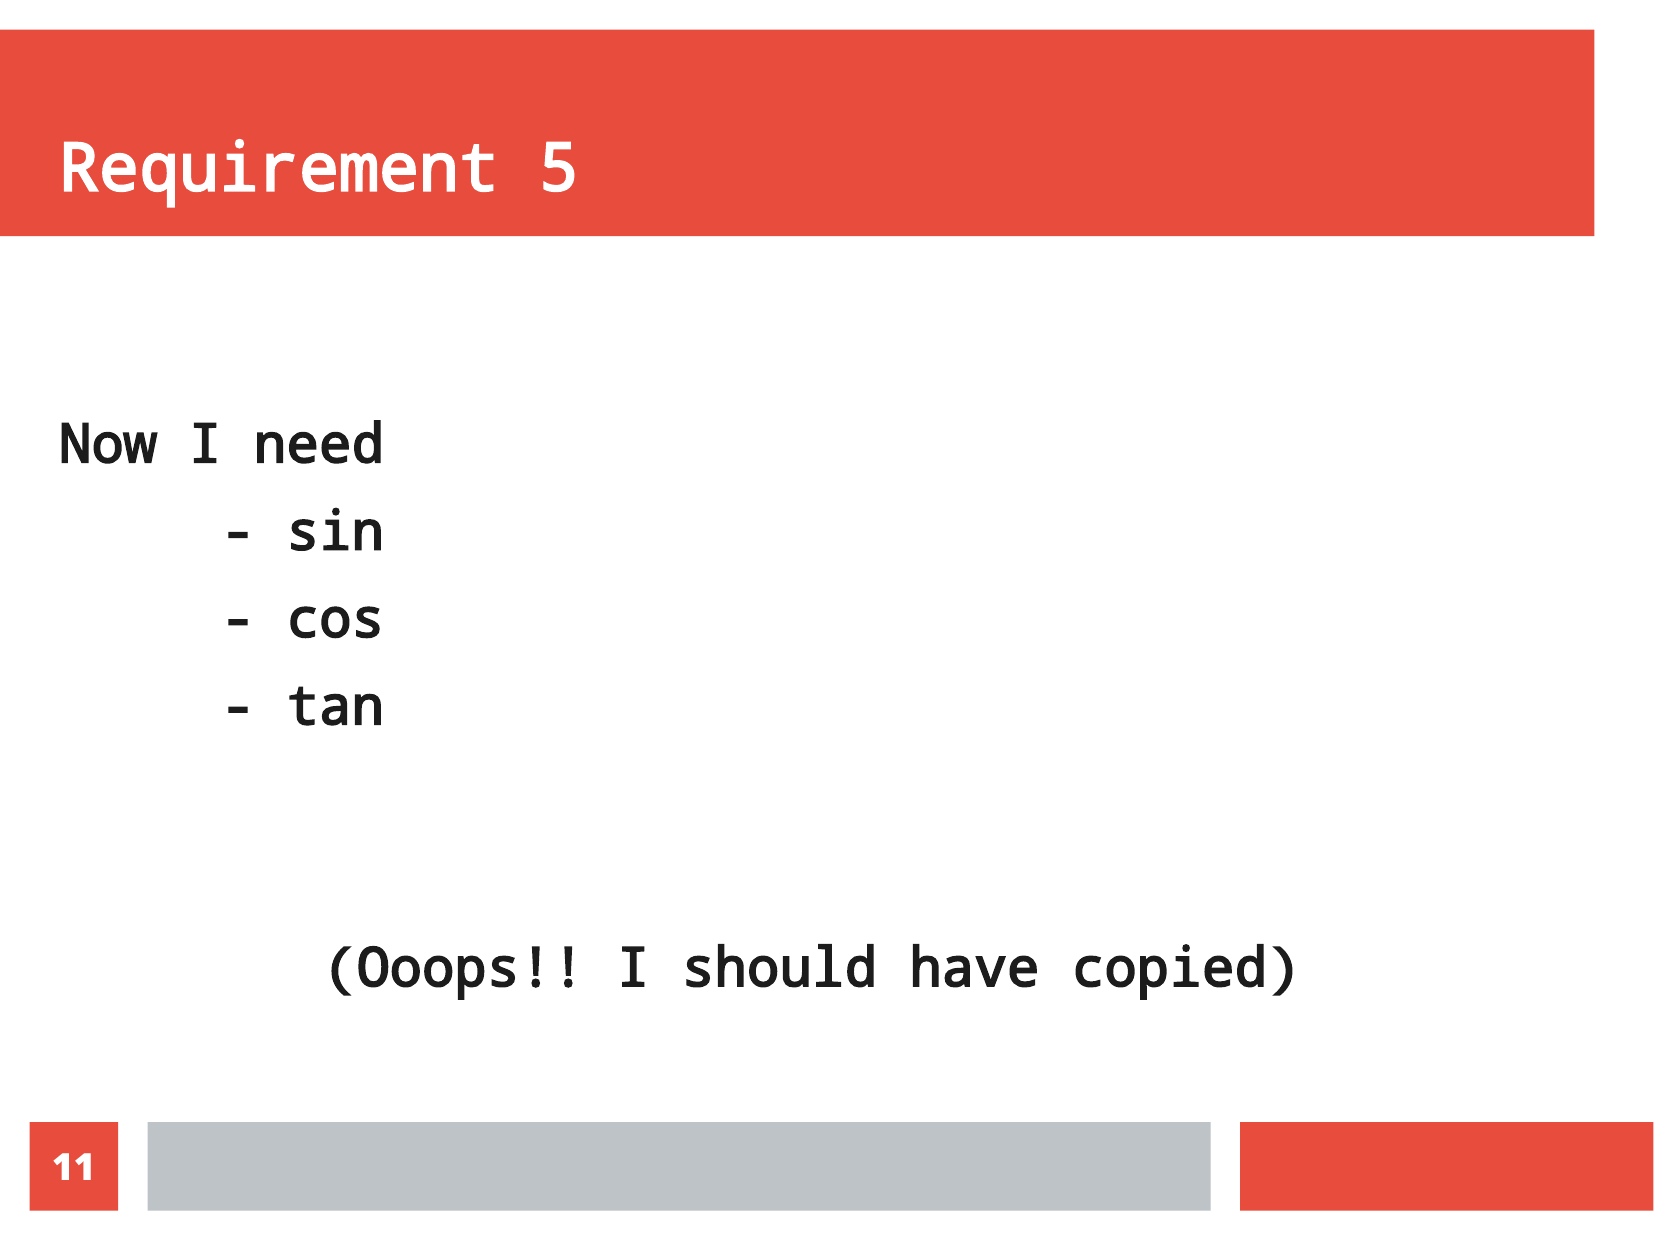

# Requirement 5
Now I need
 - sin
 - cos
 - tan
(Ooops!! I should have copied)
11